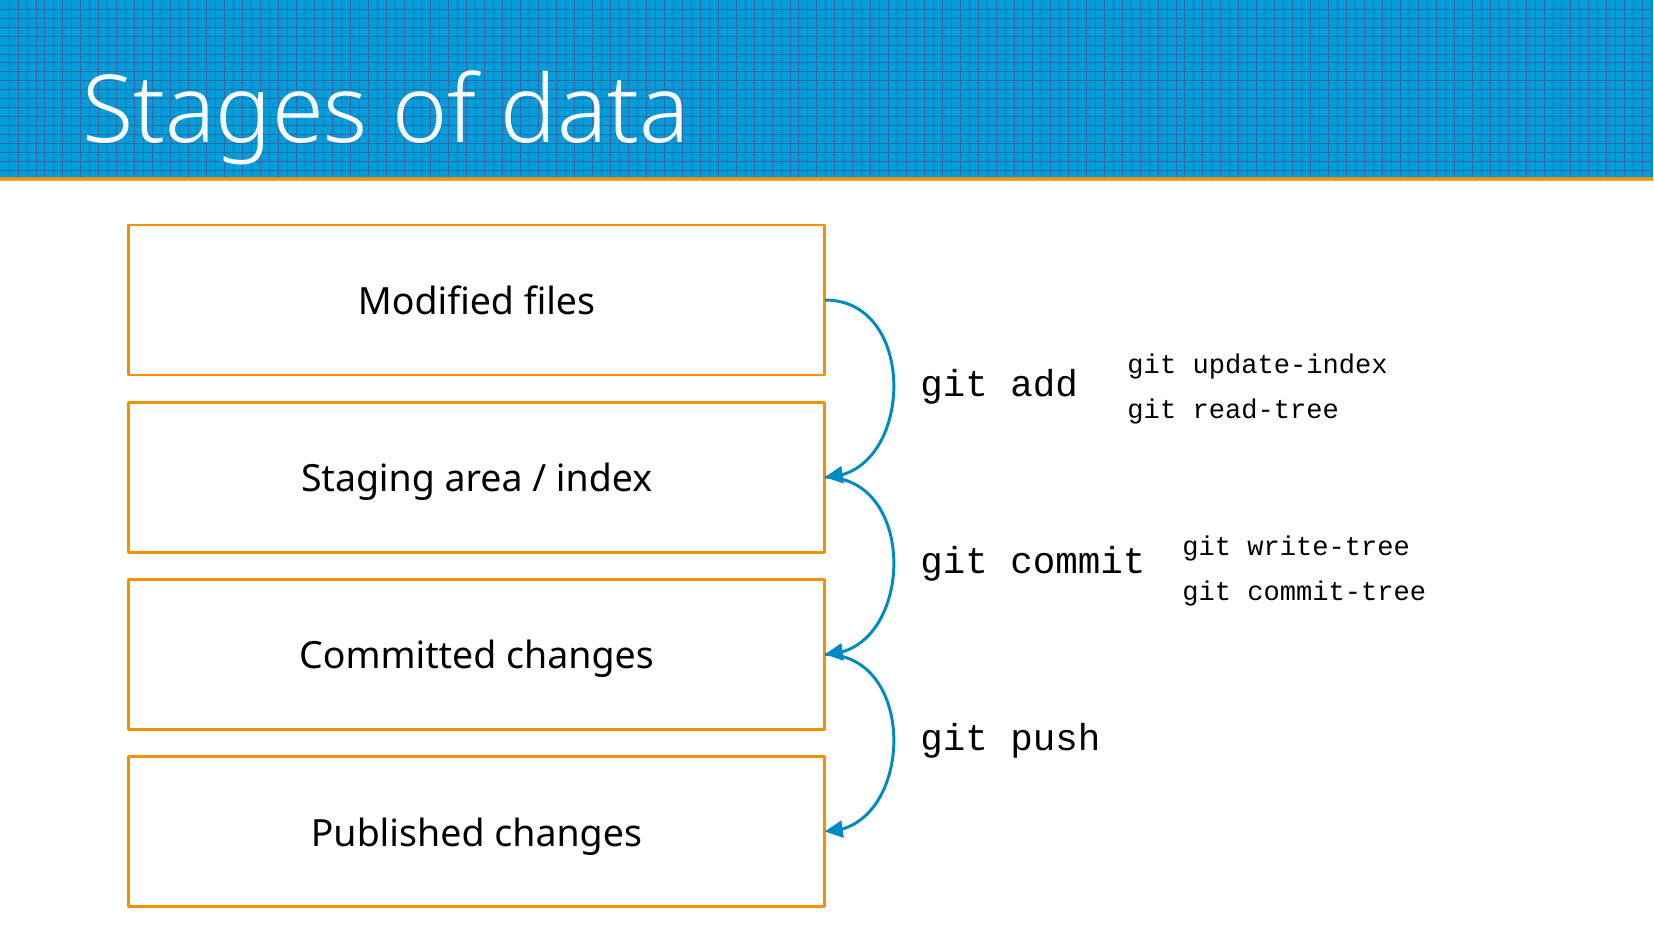

# Stages of data
Modified files
git update-index
git read-tree
git add
Staging area / index
git write-tree
git commit-tree
git commit
Committed changes
git push
Published changes